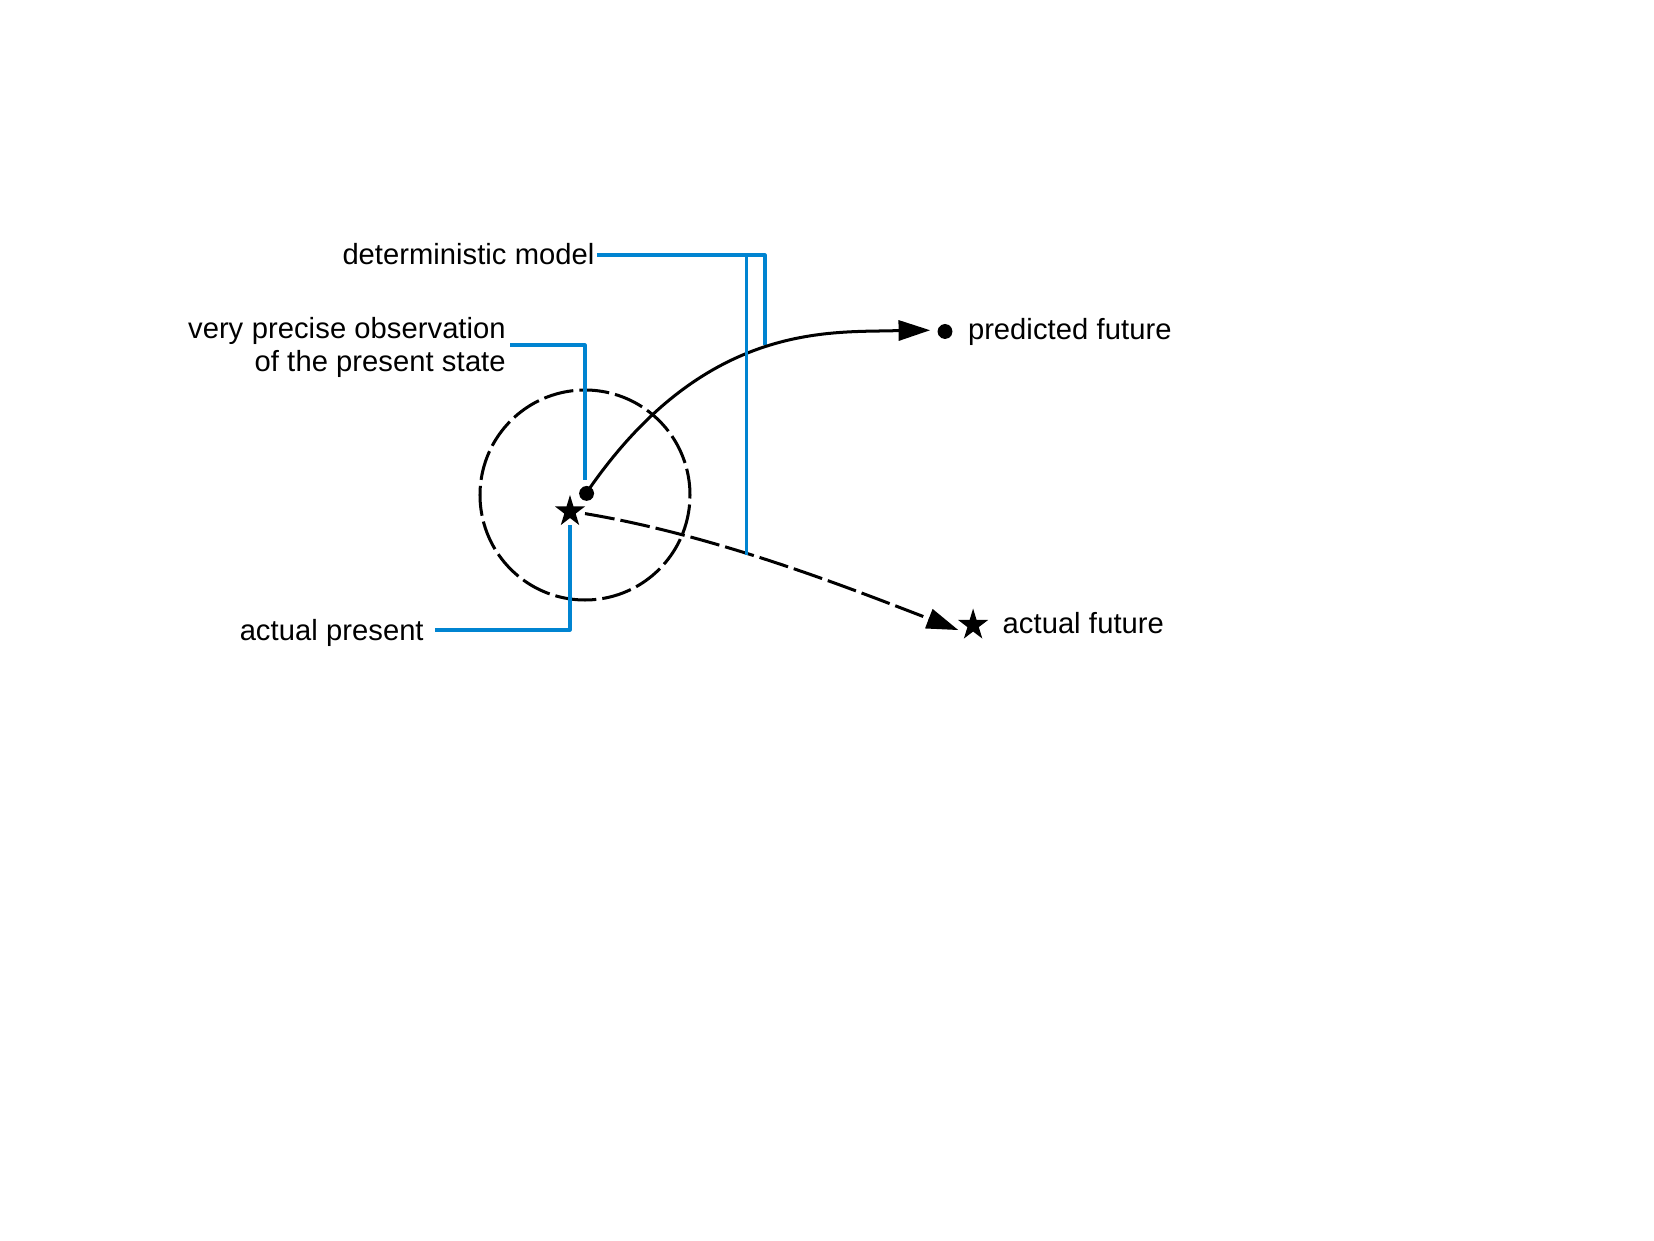

deterministic model
very precise observation
of the present state
predicted future
actual future
actual present